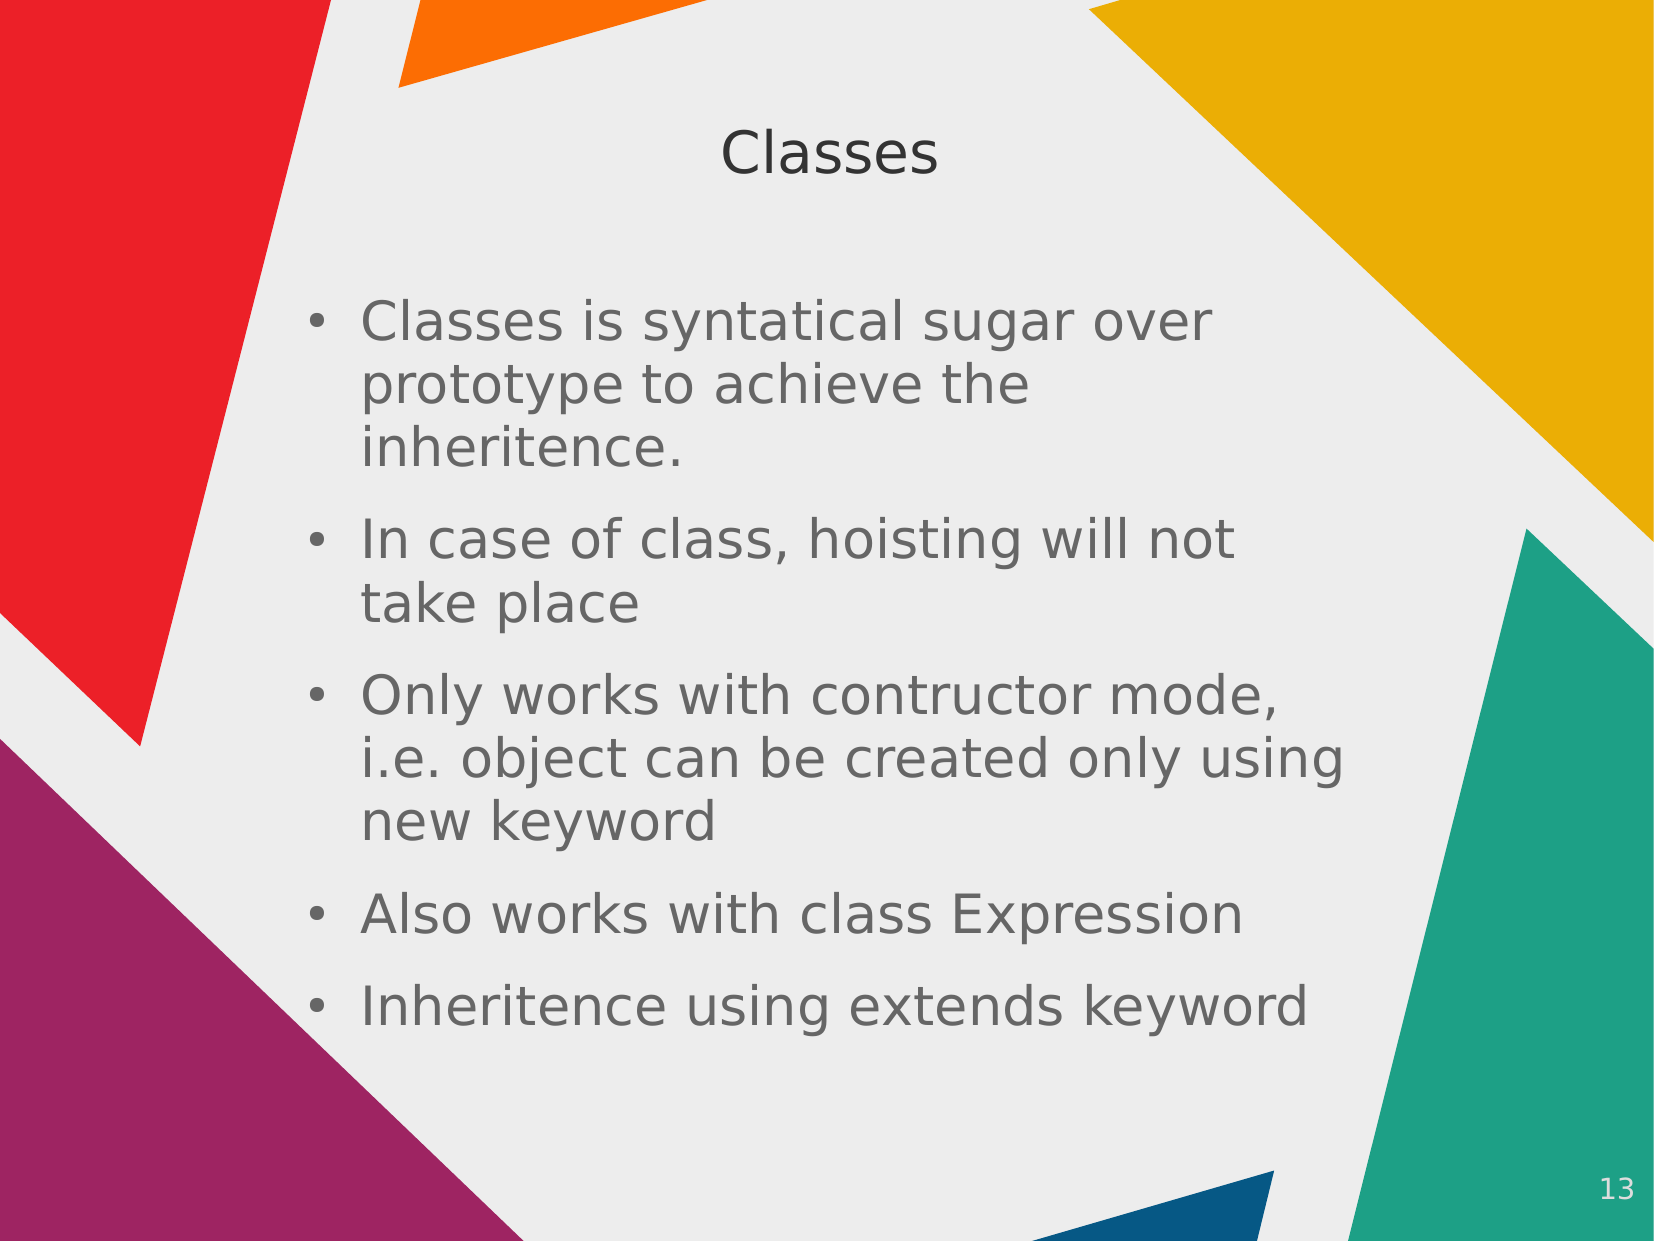

# Classes
Classes is syntatical sugar over prototype to achieve the inheritence.
In case of class, hoisting will not take place
Only works with contructor mode, i.e. object can be created only using new keyword
Also works with class Expression
Inheritence using extends keyword
13